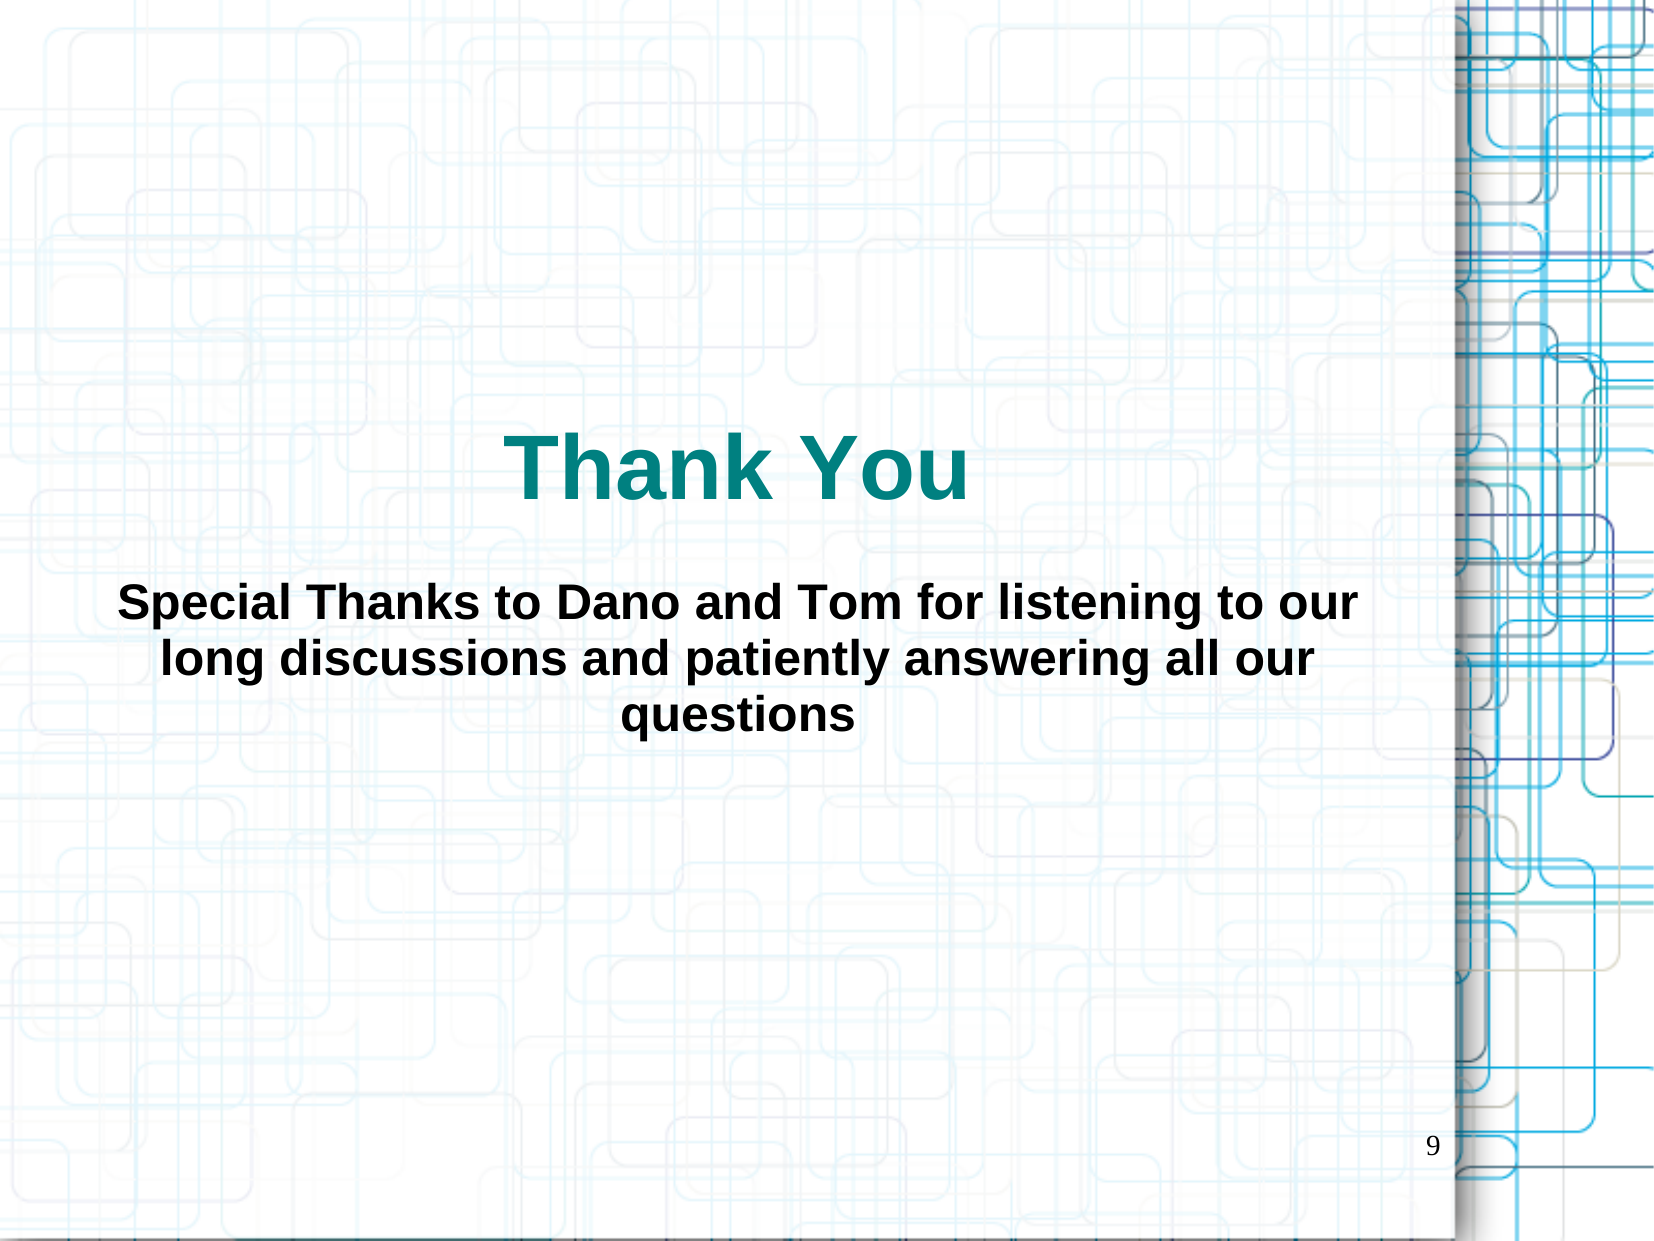

# Thank You
Special Thanks to Dano and Tom for listening to our long discussions and patiently answering all our questions
9